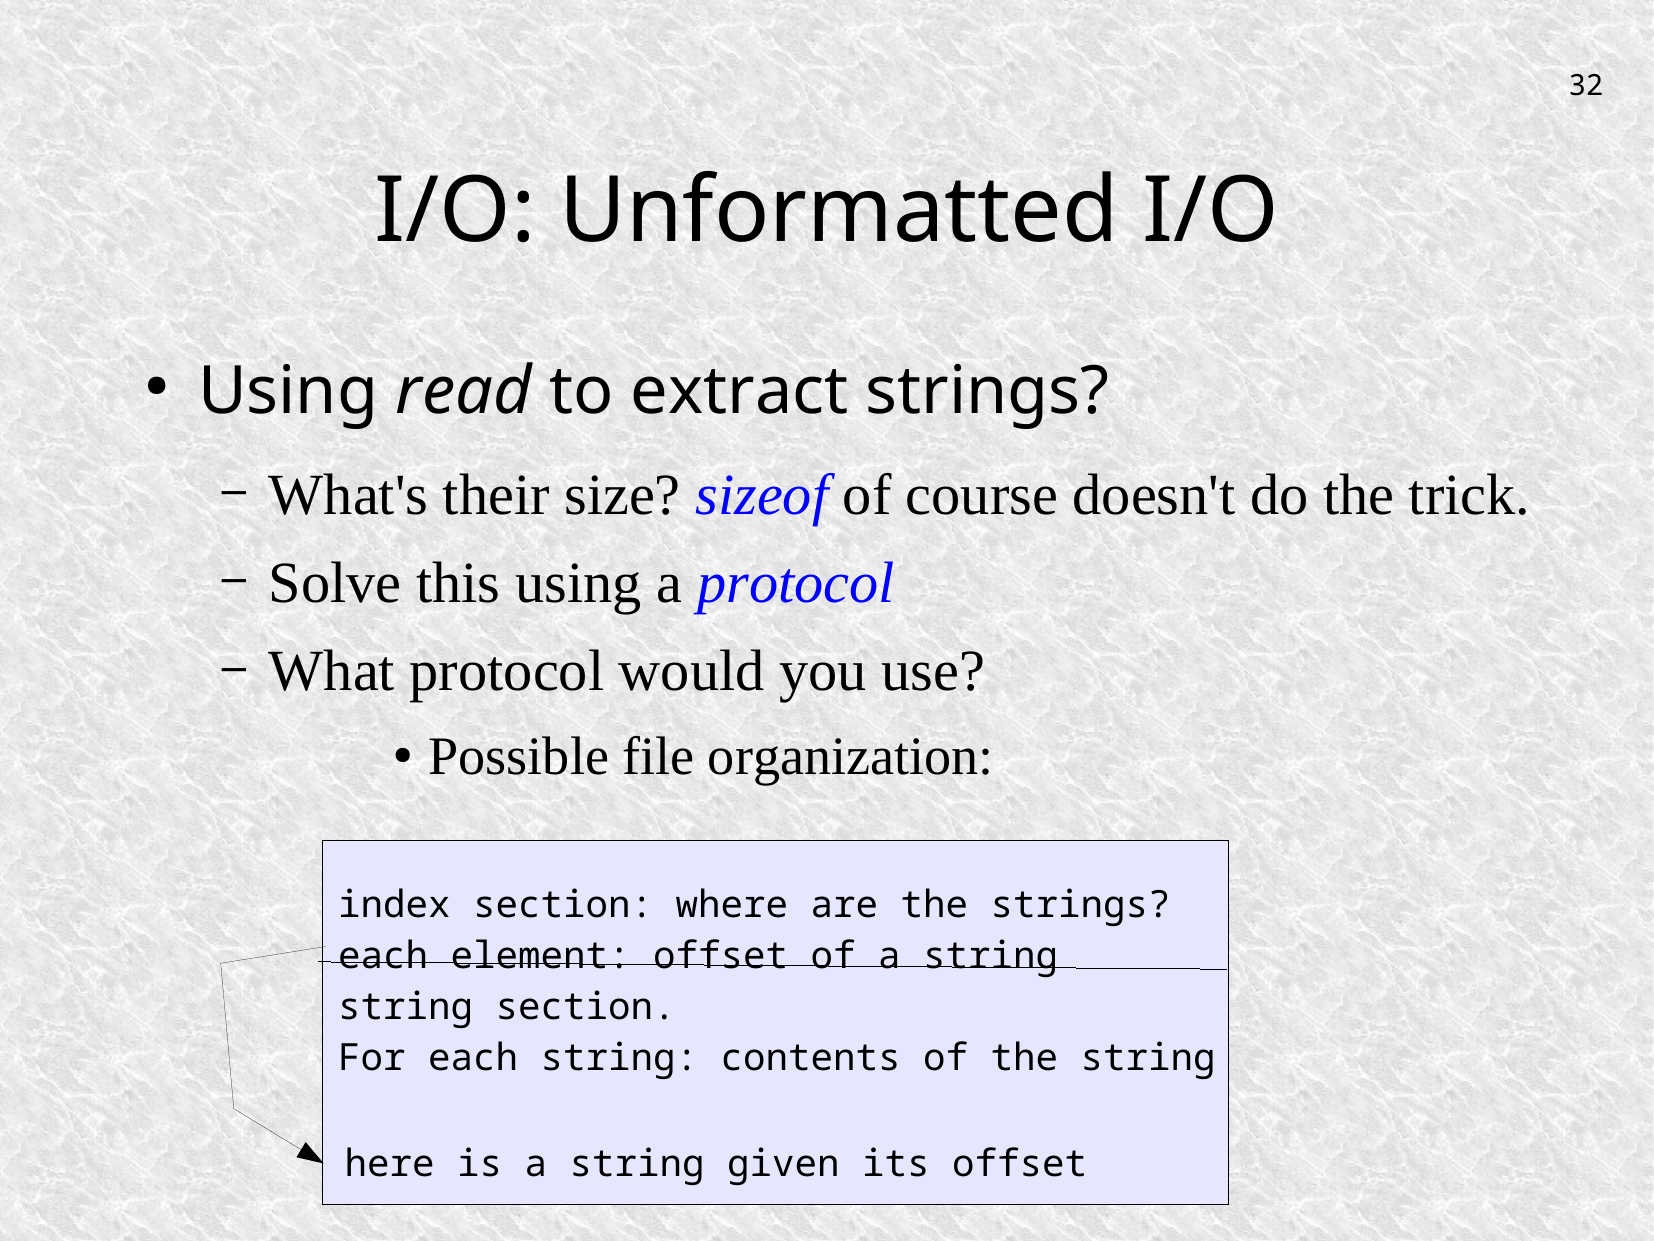

32
# I/O: Unformatted I/O
Using read to extract strings?
What's their size? sizeof of course doesn't do the trick.
Solve this using a protocol
What protocol would you use?
Possible file organization:
index section: where are the strings?
each element: offset of a string
string section.
For each string: contents of the string
here is a string given its offset